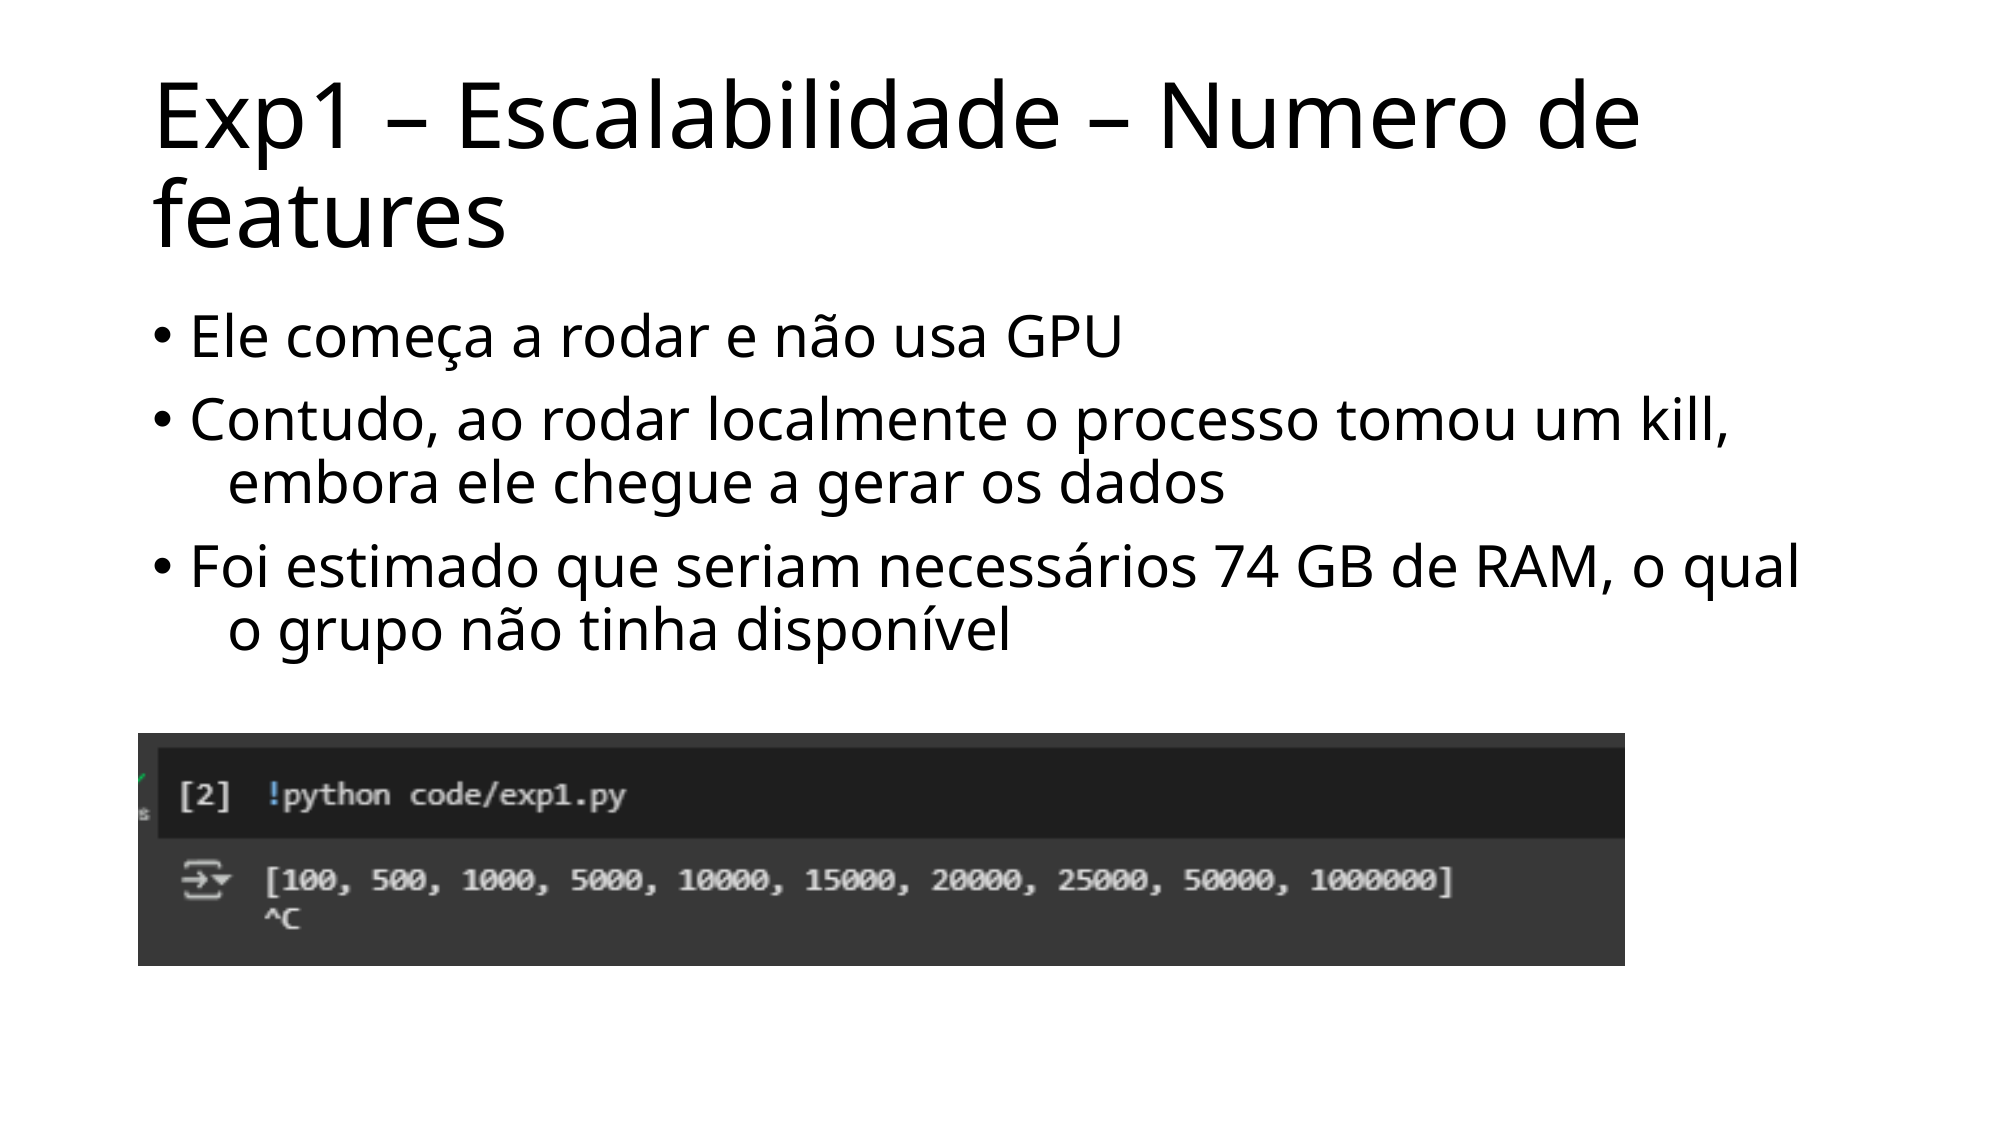

Exp1 – Escalabilidade – Numero de features
Ele começa a rodar e não usa GPU
Contudo, ao rodar localmente o processo tomou um kill, embora ele chegue a gerar os dados
Foi estimado que seriam necessários 74 GB de RAM, o qual o grupo não tinha disponível